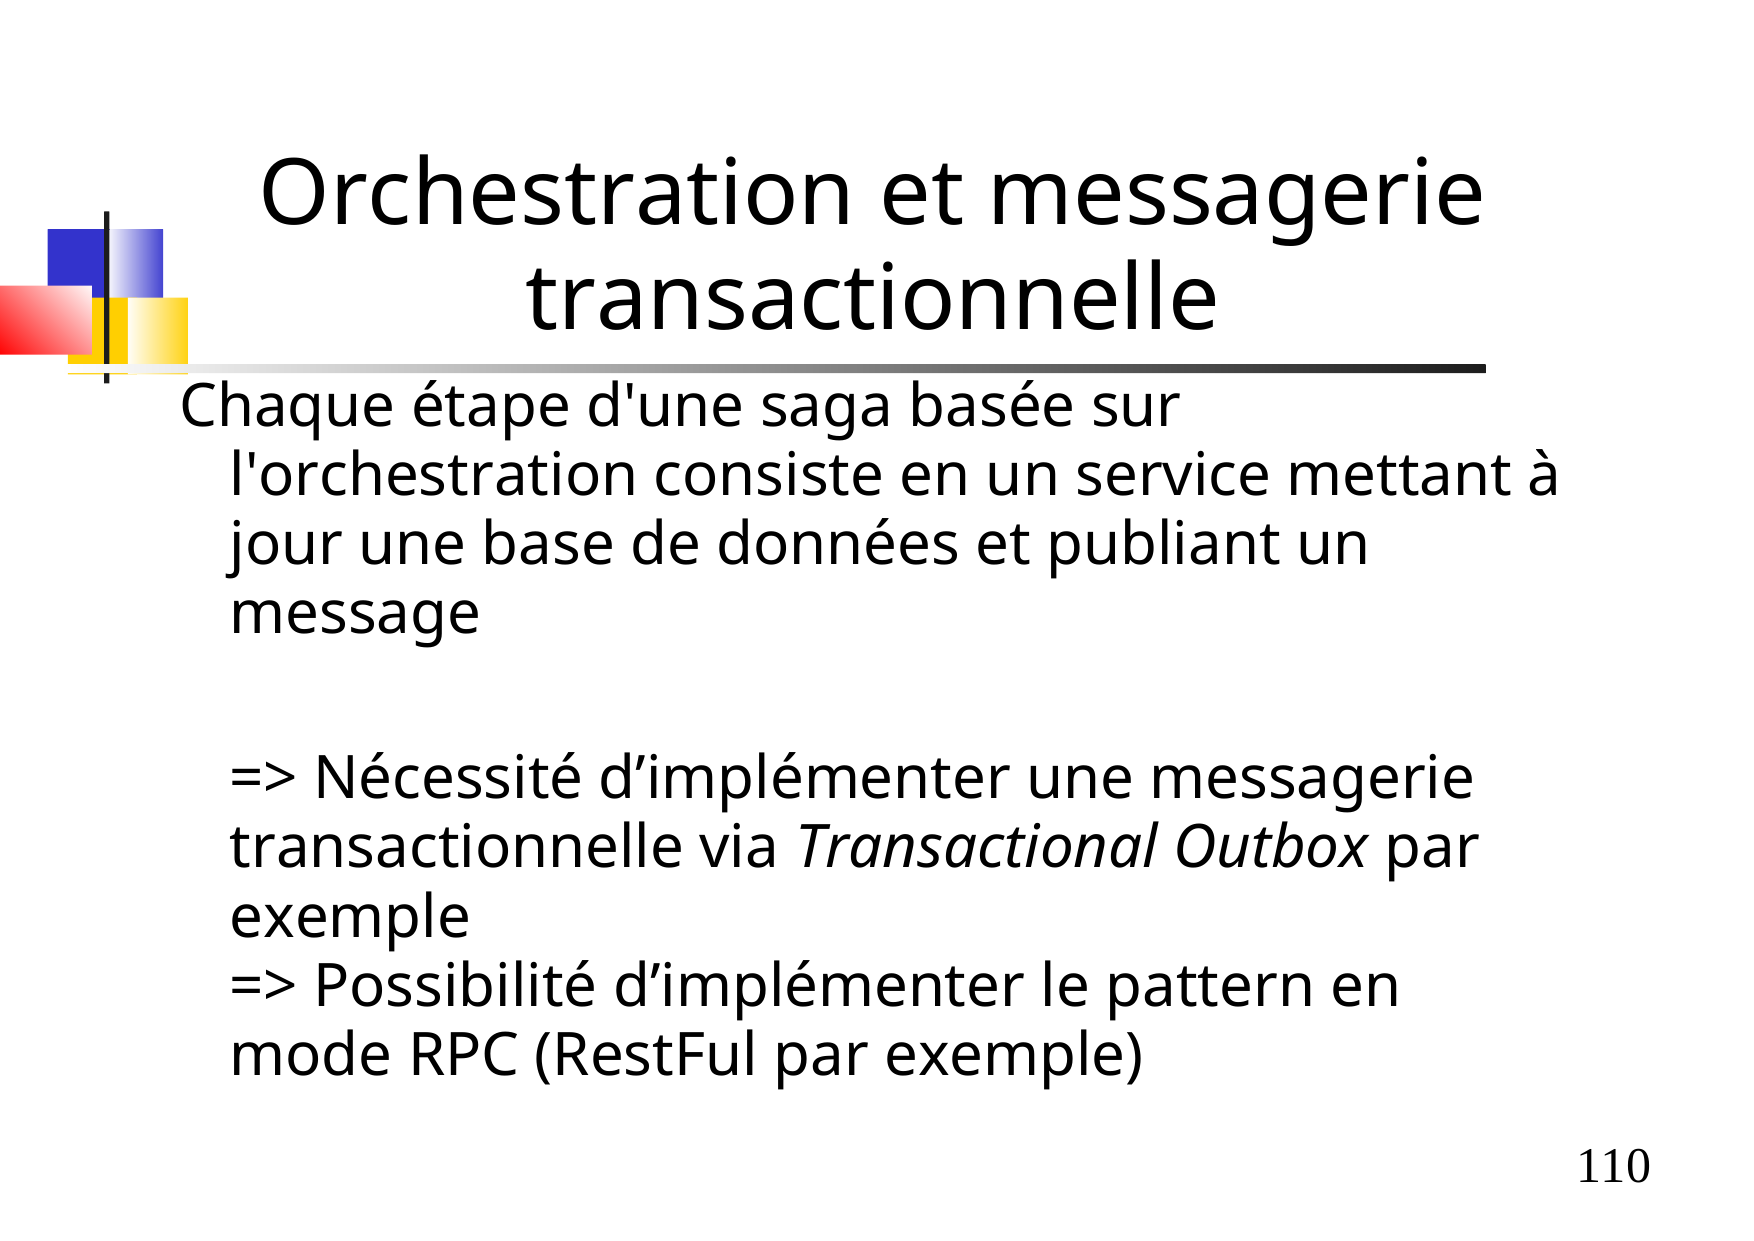

# Orchestration et messagerie transactionnelle
Chaque étape d'une saga basée sur l'orchestration consiste en un service mettant à jour une base de données et publiant un message
=> Nécessité d’implémenter une messagerie transactionnelle via Transactional Outbox par exemple
=> Possibilité d’implémenter le pattern en mode RPC (RestFul par exemple)